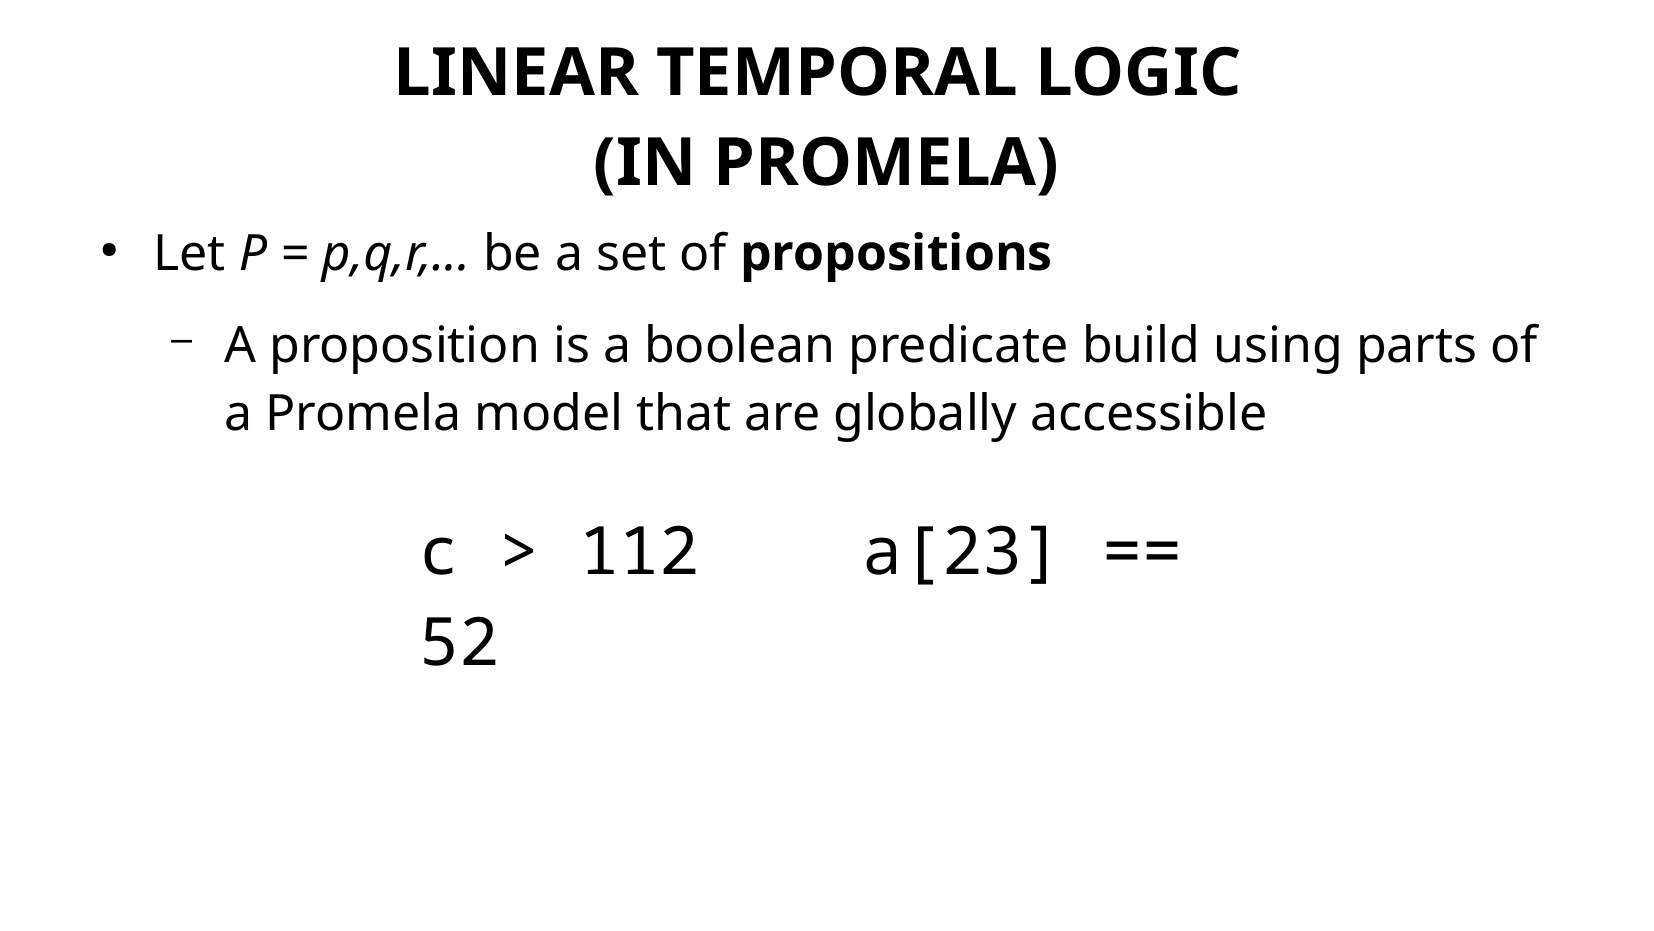

# LINEAR TEMPORAL LOGIC (IN PROMELA)
Let P = p,q,r,... be a set of propositions
A proposition is a boolean predicate build using parts of a Promela model that are globally accessible
c > 112			a[23] == 52